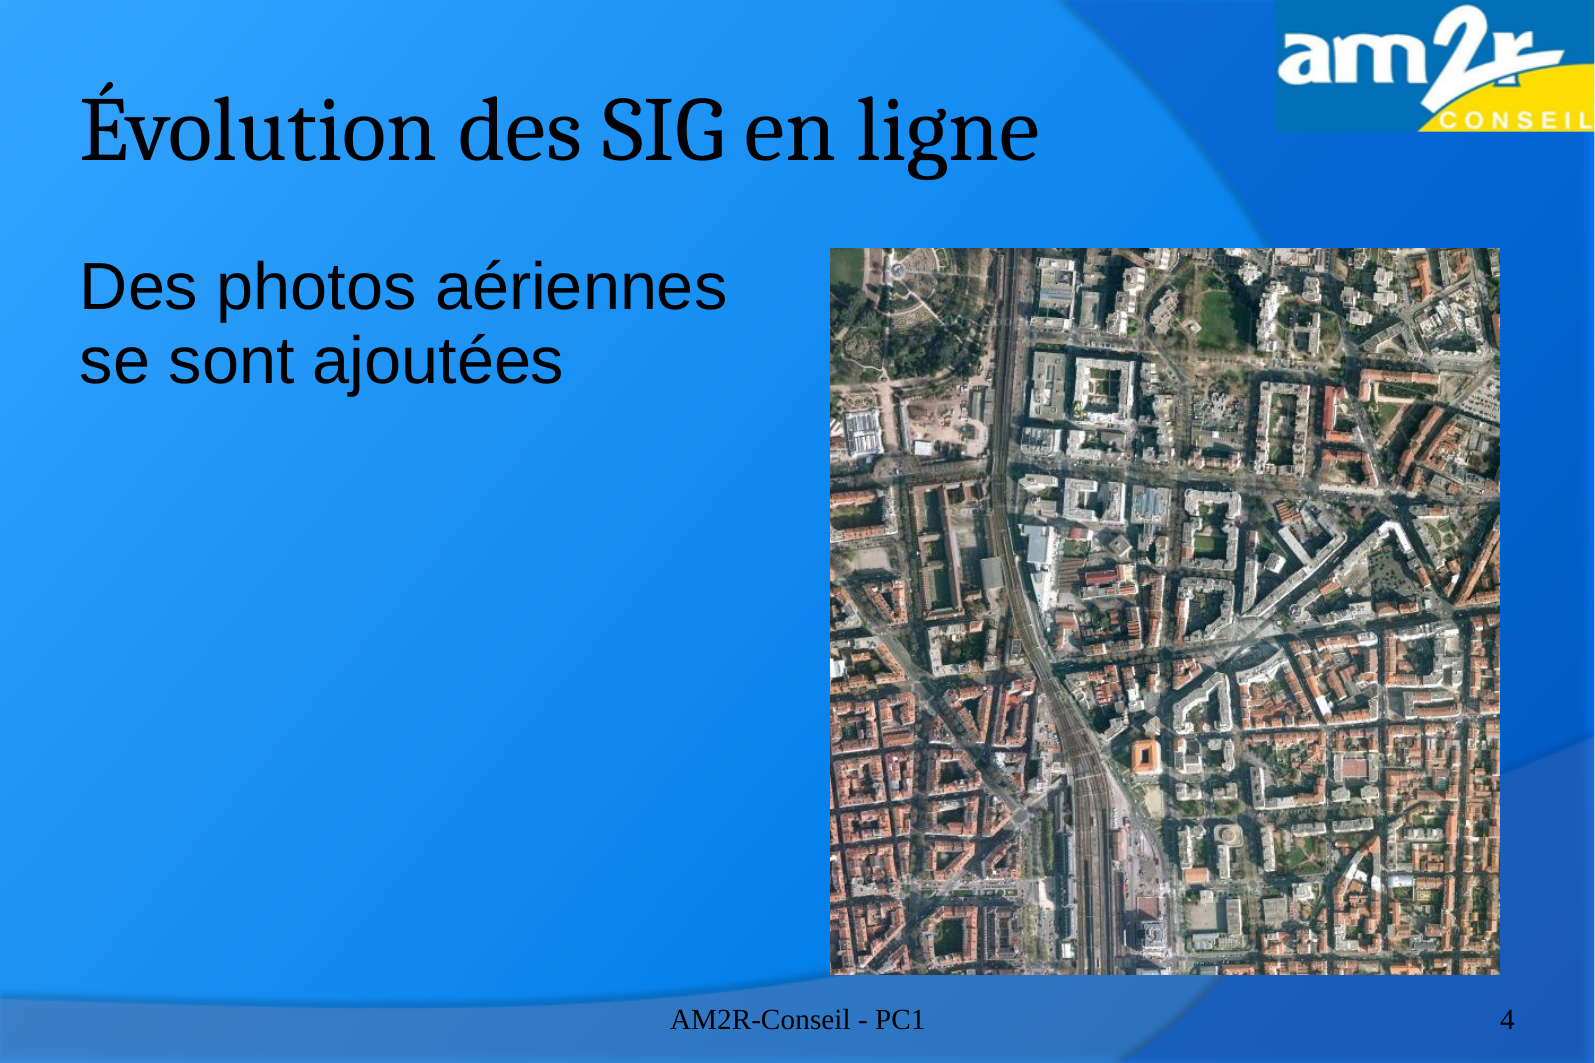

# Évolution des SIG en ligne
Des photos aériennes se sont ajoutées
AM2R-Conseil - PC1
4